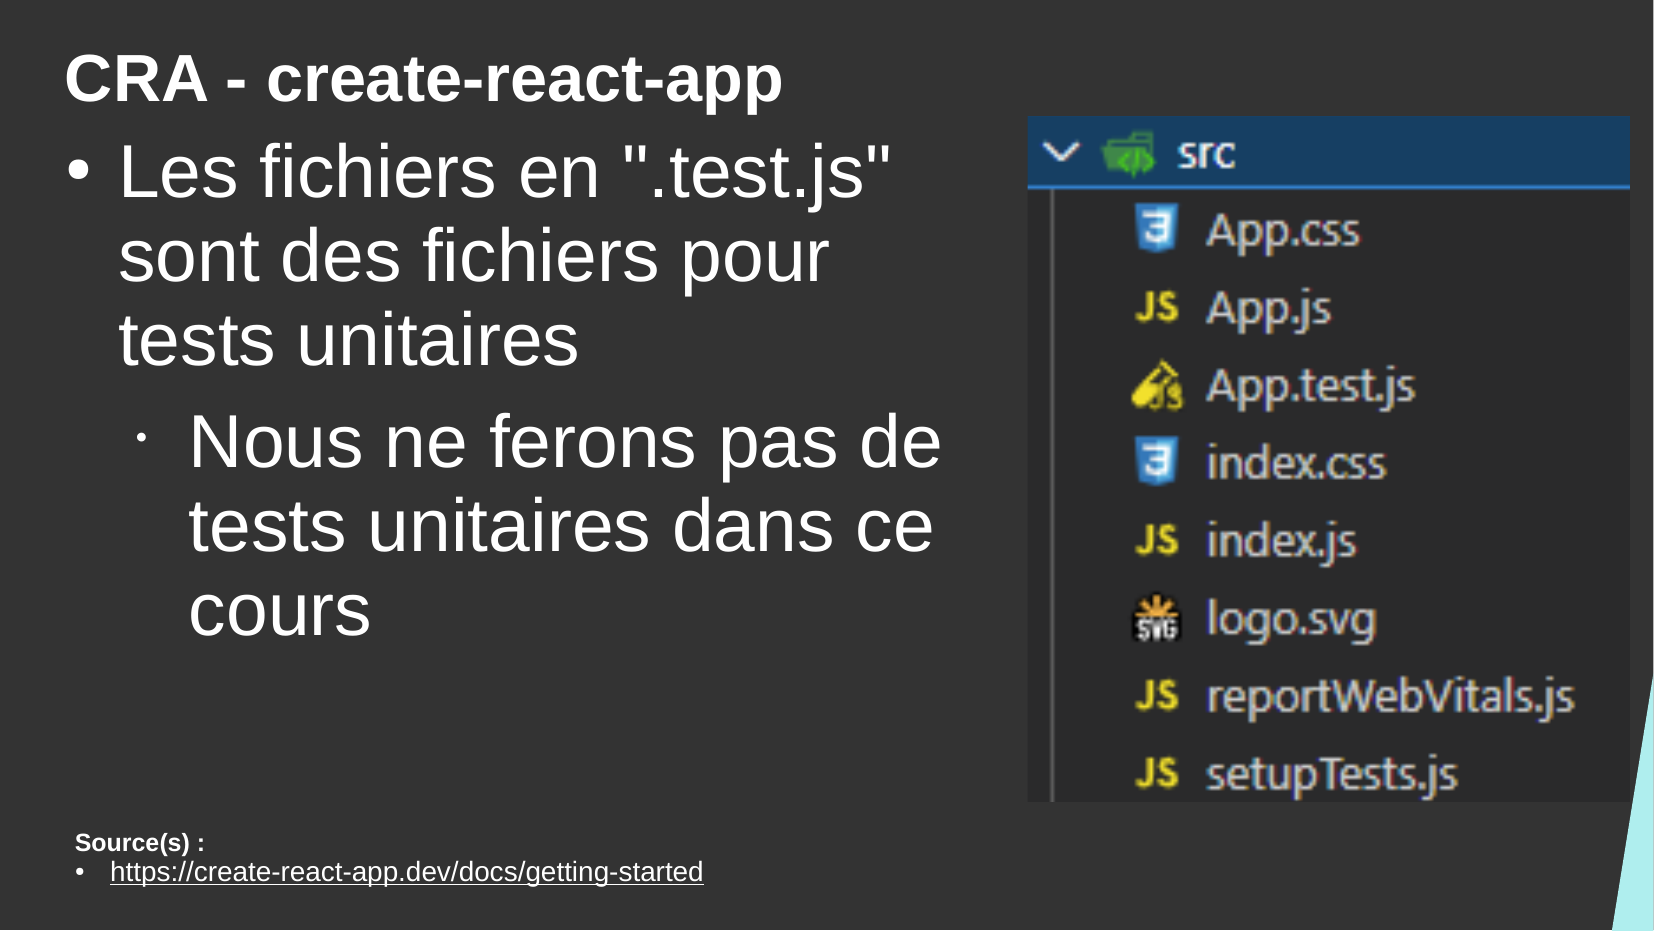

# CRA - create-react-app
Les fichiers en ".test.js" sont des fichiers pour tests unitaires
Nous ne ferons pas de tests unitaires dans ce cours
Source(s) :
https://create-react-app.dev/docs/getting-started